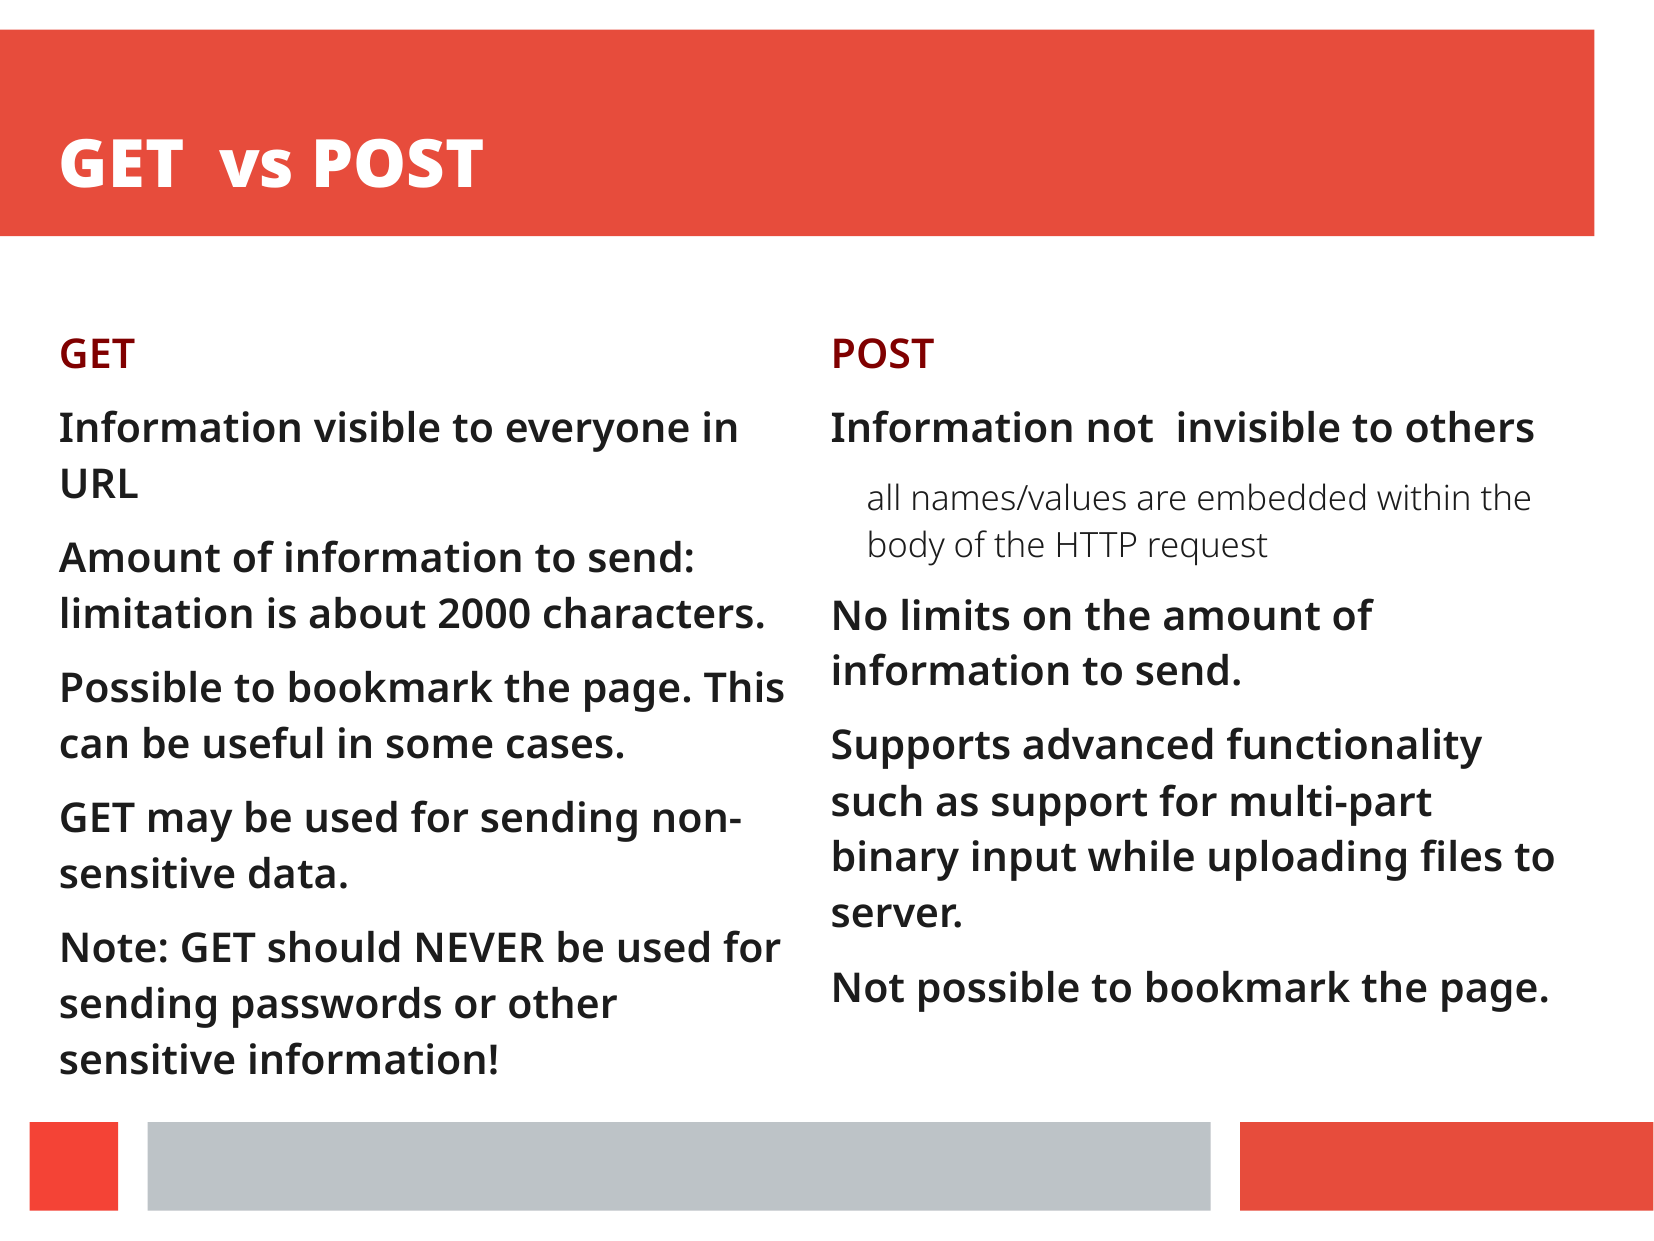

# GET vs POST
GET
Information visible to everyone in URL
Amount of information to send: limitation is about 2000 characters.
Possible to bookmark the page. This can be useful in some cases.
GET may be used for sending non-sensitive data.
Note: GET should NEVER be used for sending passwords or other sensitive information!
POST
Information not invisible to others
all names/values are embedded within the body of the HTTP request
No limits on the amount of information to send.
Supports advanced functionality such as support for multi-part binary input while uploading files to server.
Not possible to bookmark the page.